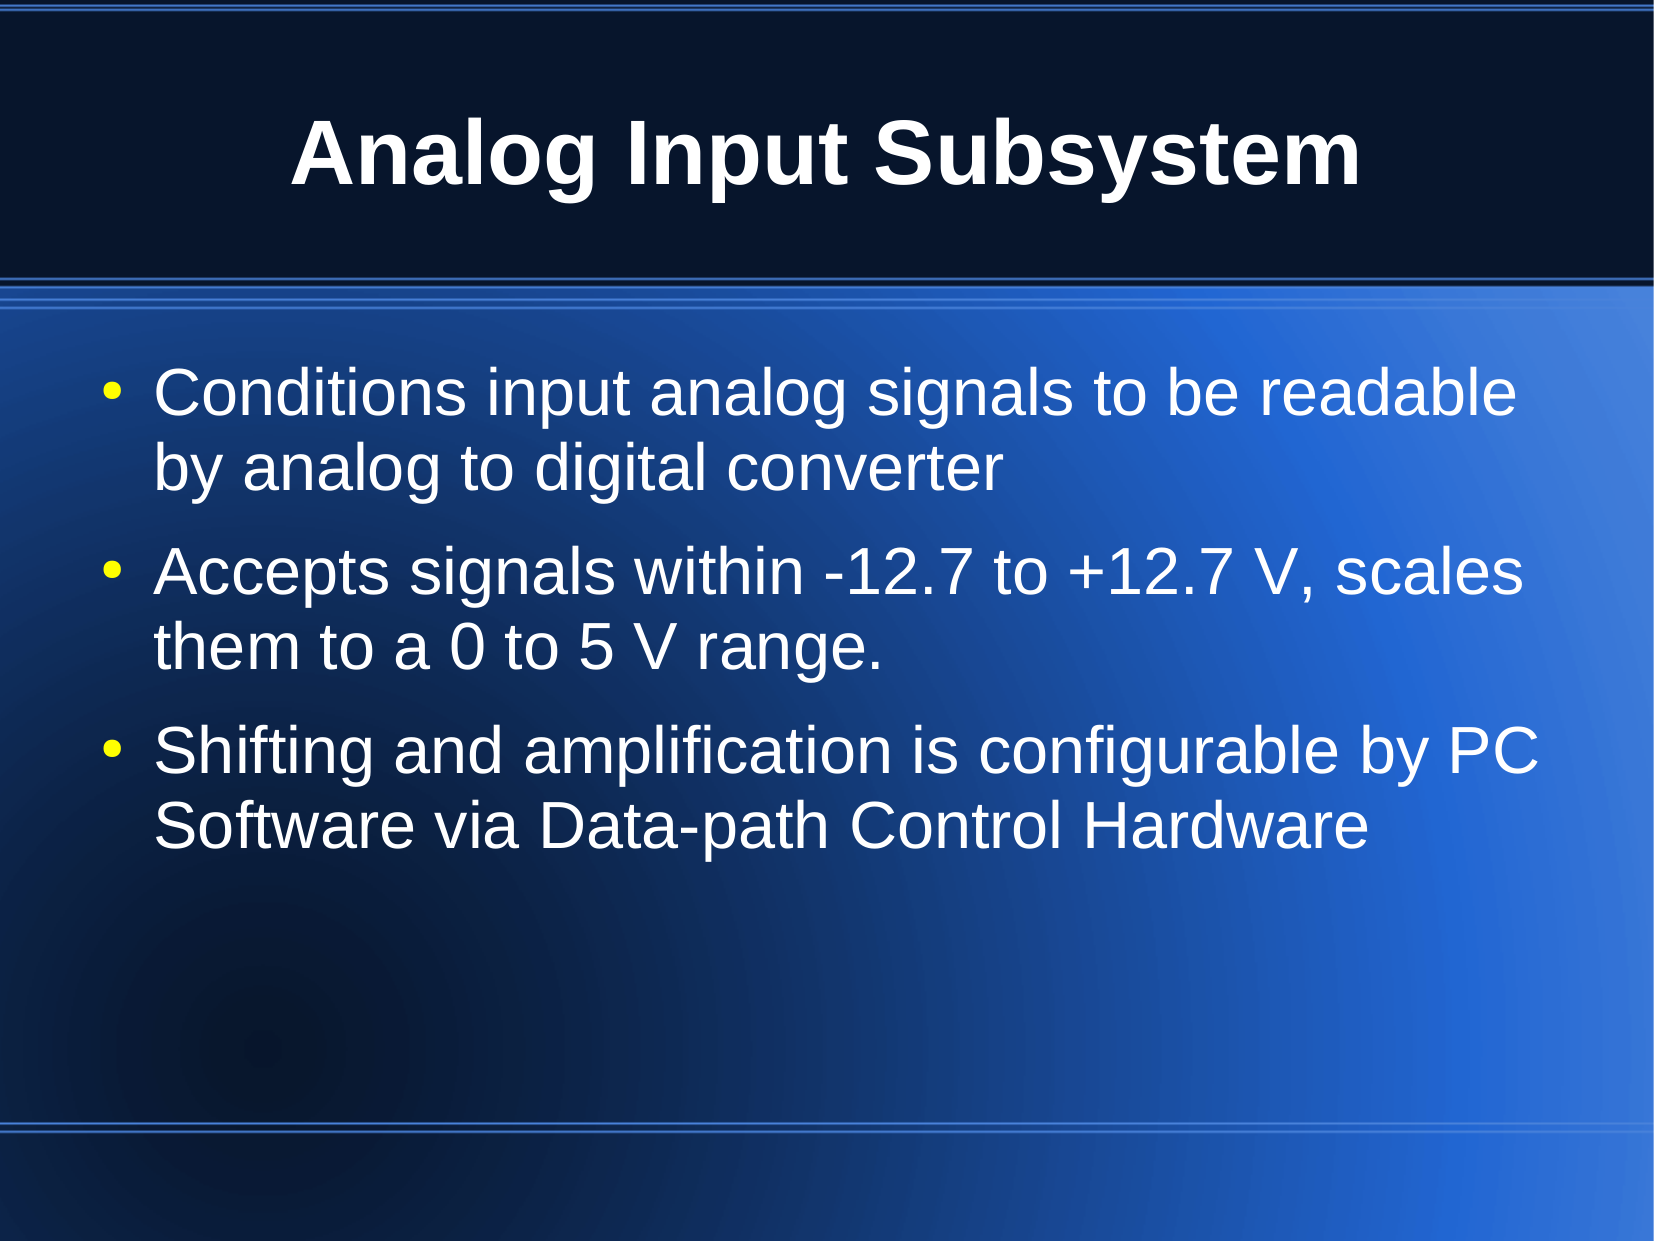

# Analog Input Subsystem
Conditions input analog signals to be readable by analog to digital converter
Accepts signals within -12.7 to +12.7 V, scales them to a 0 to 5 V range.
Shifting and amplification is configurable by PC Software via Data-path Control Hardware